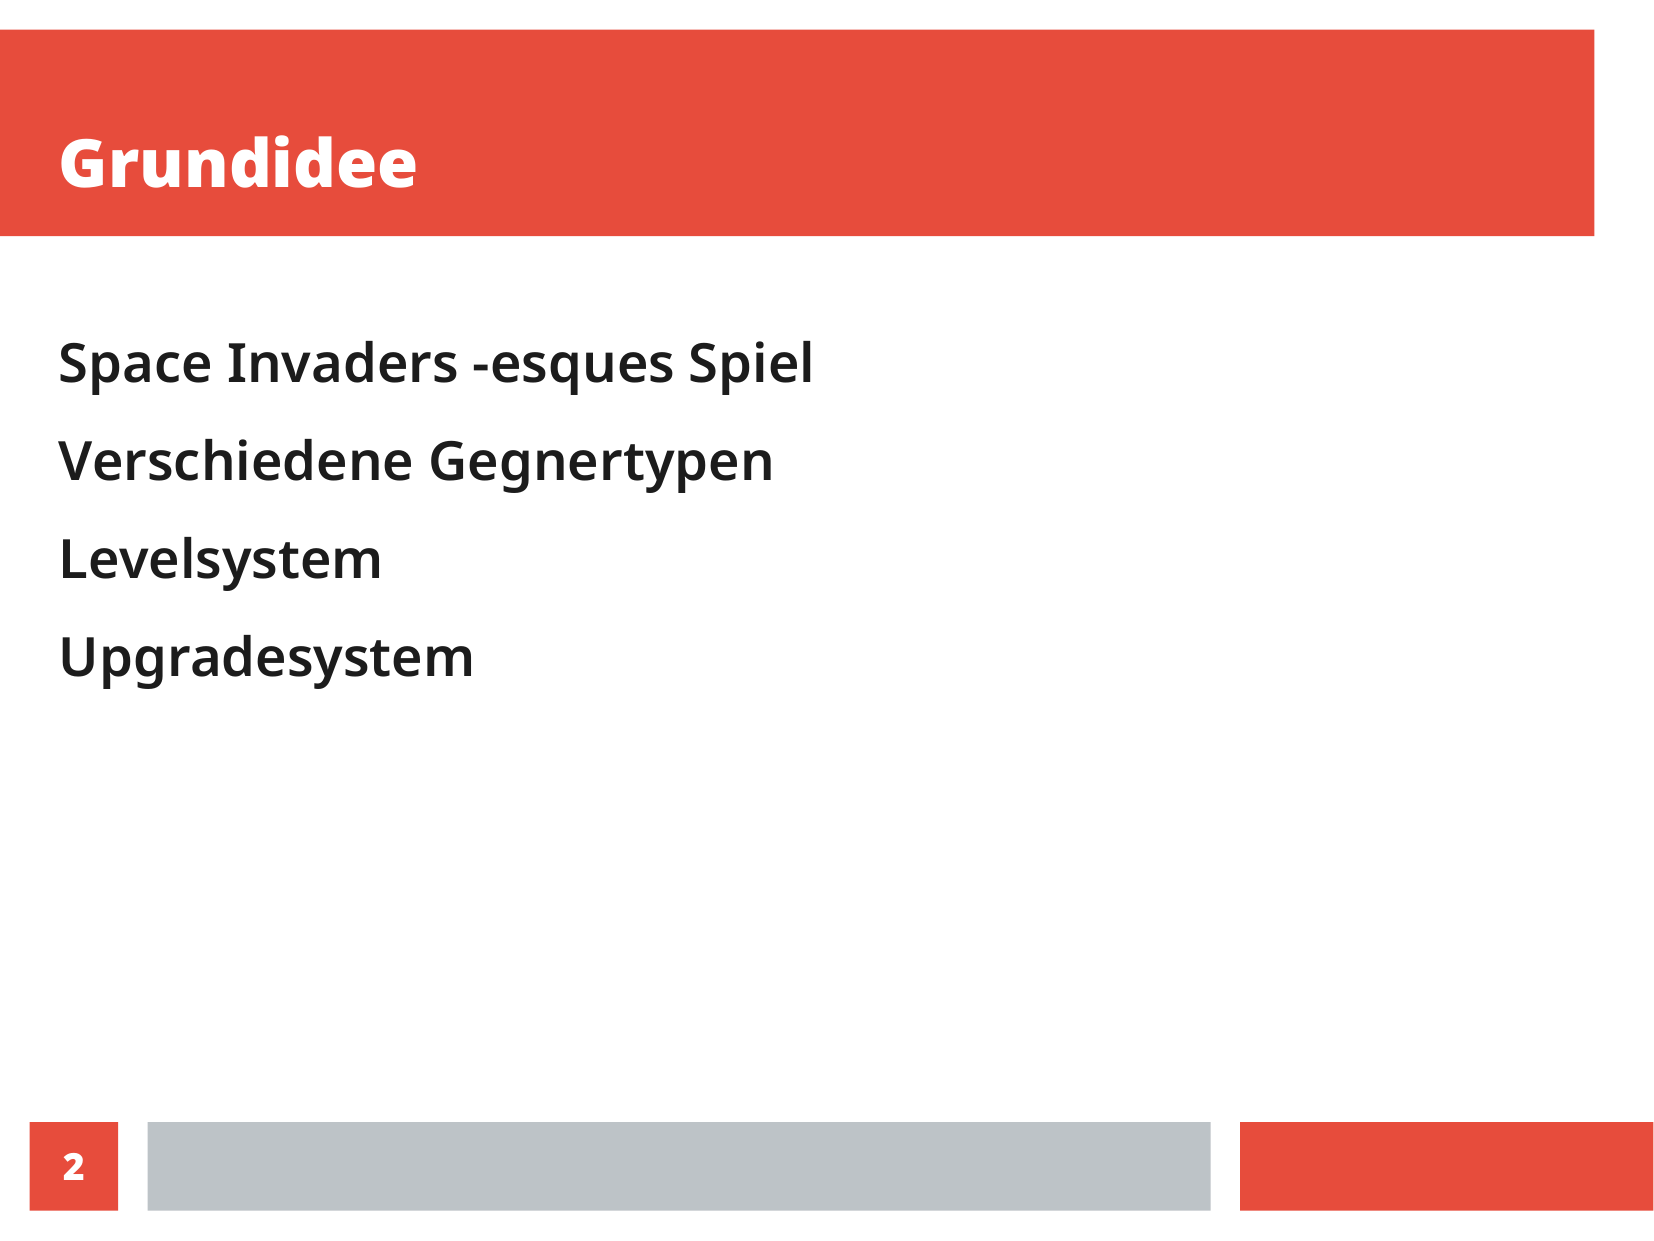

# Grundidee
Space Invaders -esques Spiel
Verschiedene Gegnertypen
Levelsystem
Upgradesystem
2